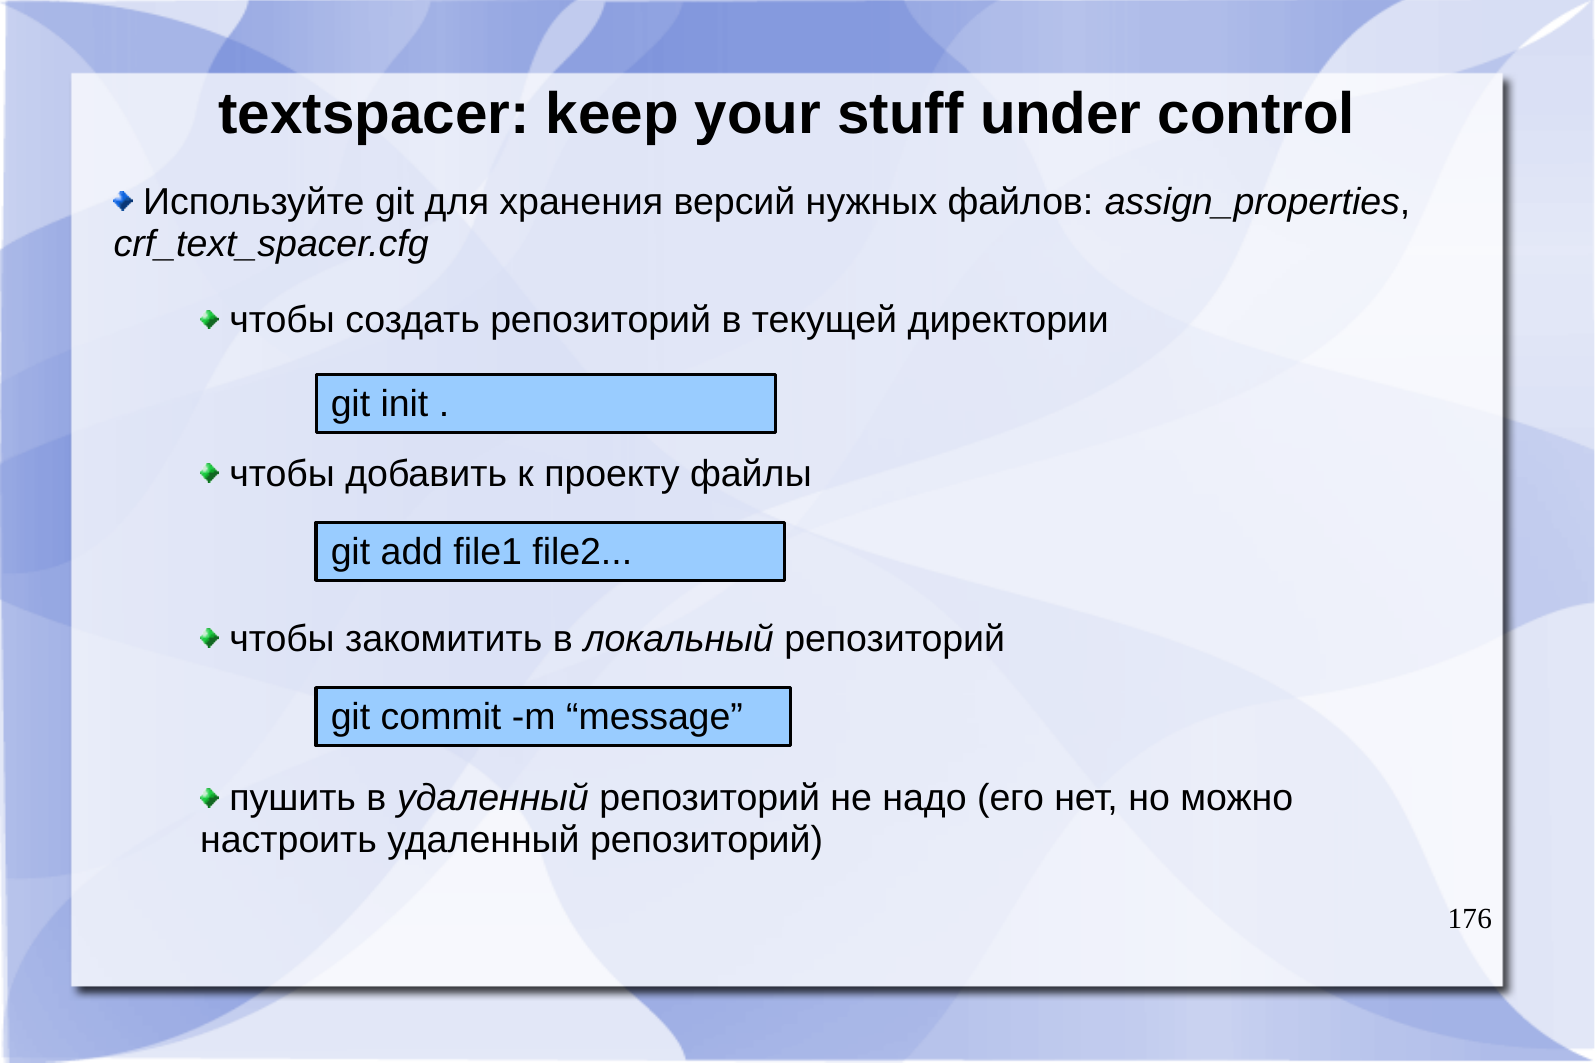

# textspacer: keep your stuff under control
 Используйте git для хранения версий нужных файлов: assign_properties, crf_text_spacer.cfg
 чтобы создать репозиторий в текущей директории
git init .
 чтобы добавить к проекту файлы
git add file1 file2...
 чтобы закомитить в локальный репозиторий
git commit -m “message”
 пушить в удаленный репозиторий не надо (его нет, но можно настроить удаленный репозиторий)
176